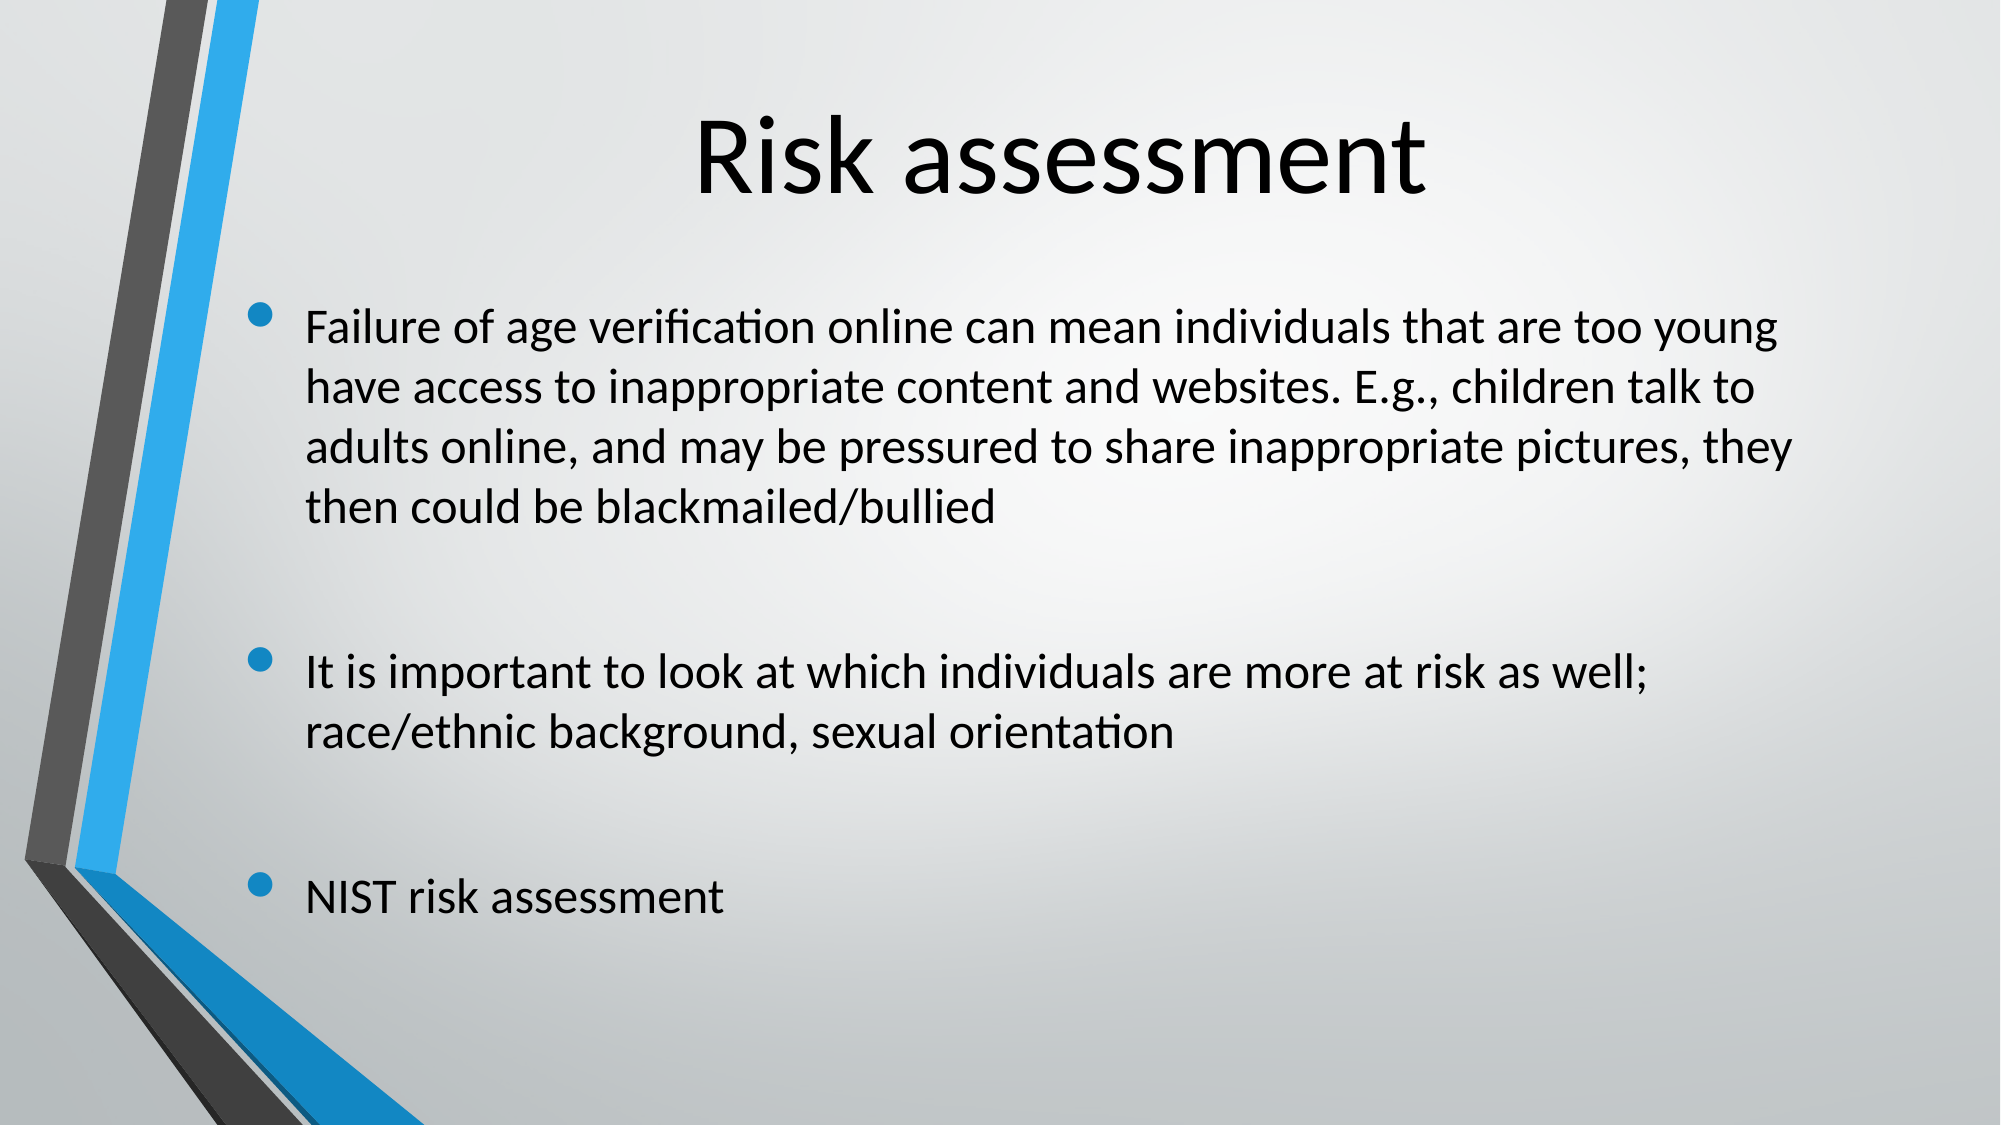

# Risk assessment
Failure of age verification online can mean individuals that are too young have access to inappropriate content and websites. E.g., children talk to adults online, and may be pressured to share inappropriate pictures, they then could be blackmailed/bullied
It is important to look at which individuals are more at risk as well; race/ethnic background, sexual orientation
NIST risk assessment